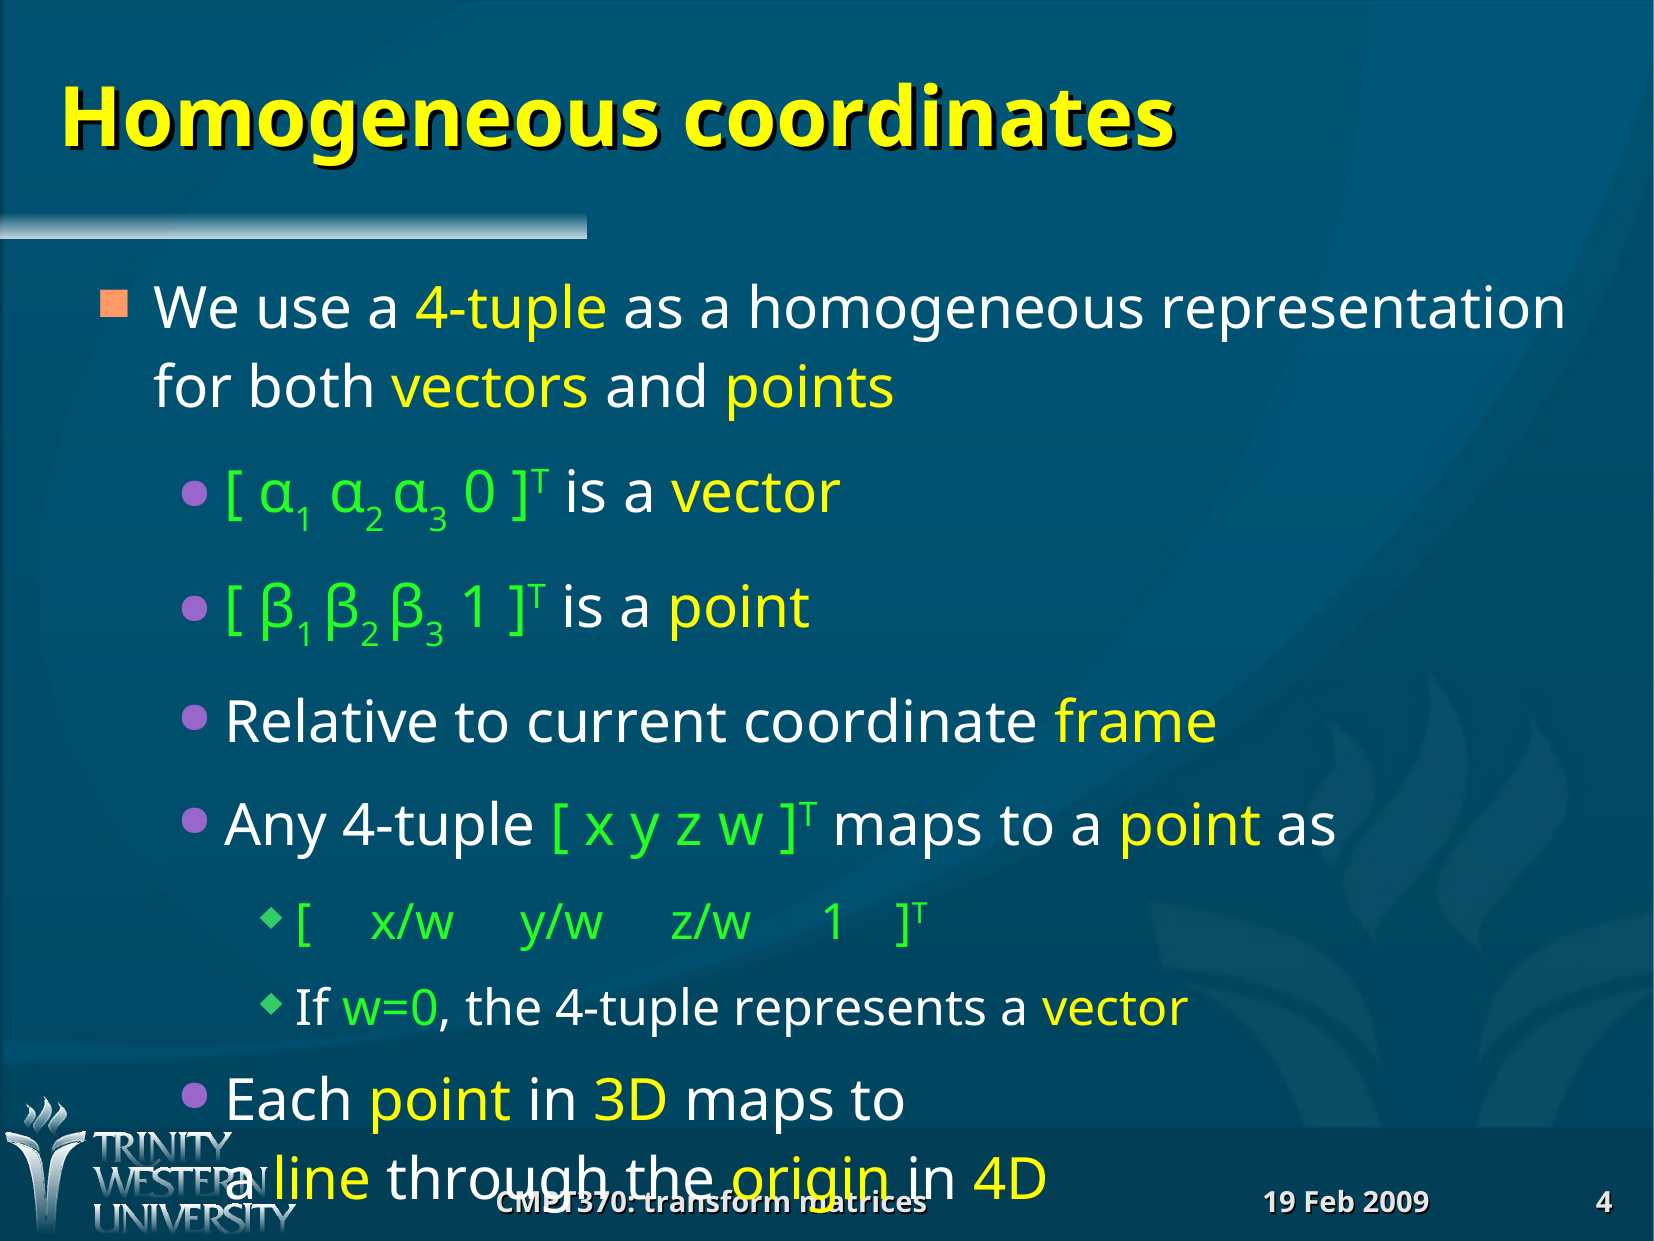

# Homogeneous coordinates
We use a 4-tuple as a homogeneous representation for both vectors and points
[ α1 α2 α3 0 ]T is a vector
[ β1 β2 β3 1 ]T is a point
Relative to current coordinate frame
Any 4-tuple [ x y z w ]T maps to a point as
[	x/w	y/w	z/w	1	]T
If w=0, the 4-tuple represents a vector
Each point in 3D maps to
a line through the origin in 4D
CMPT370: transform matrices
19 Feb 2009
4